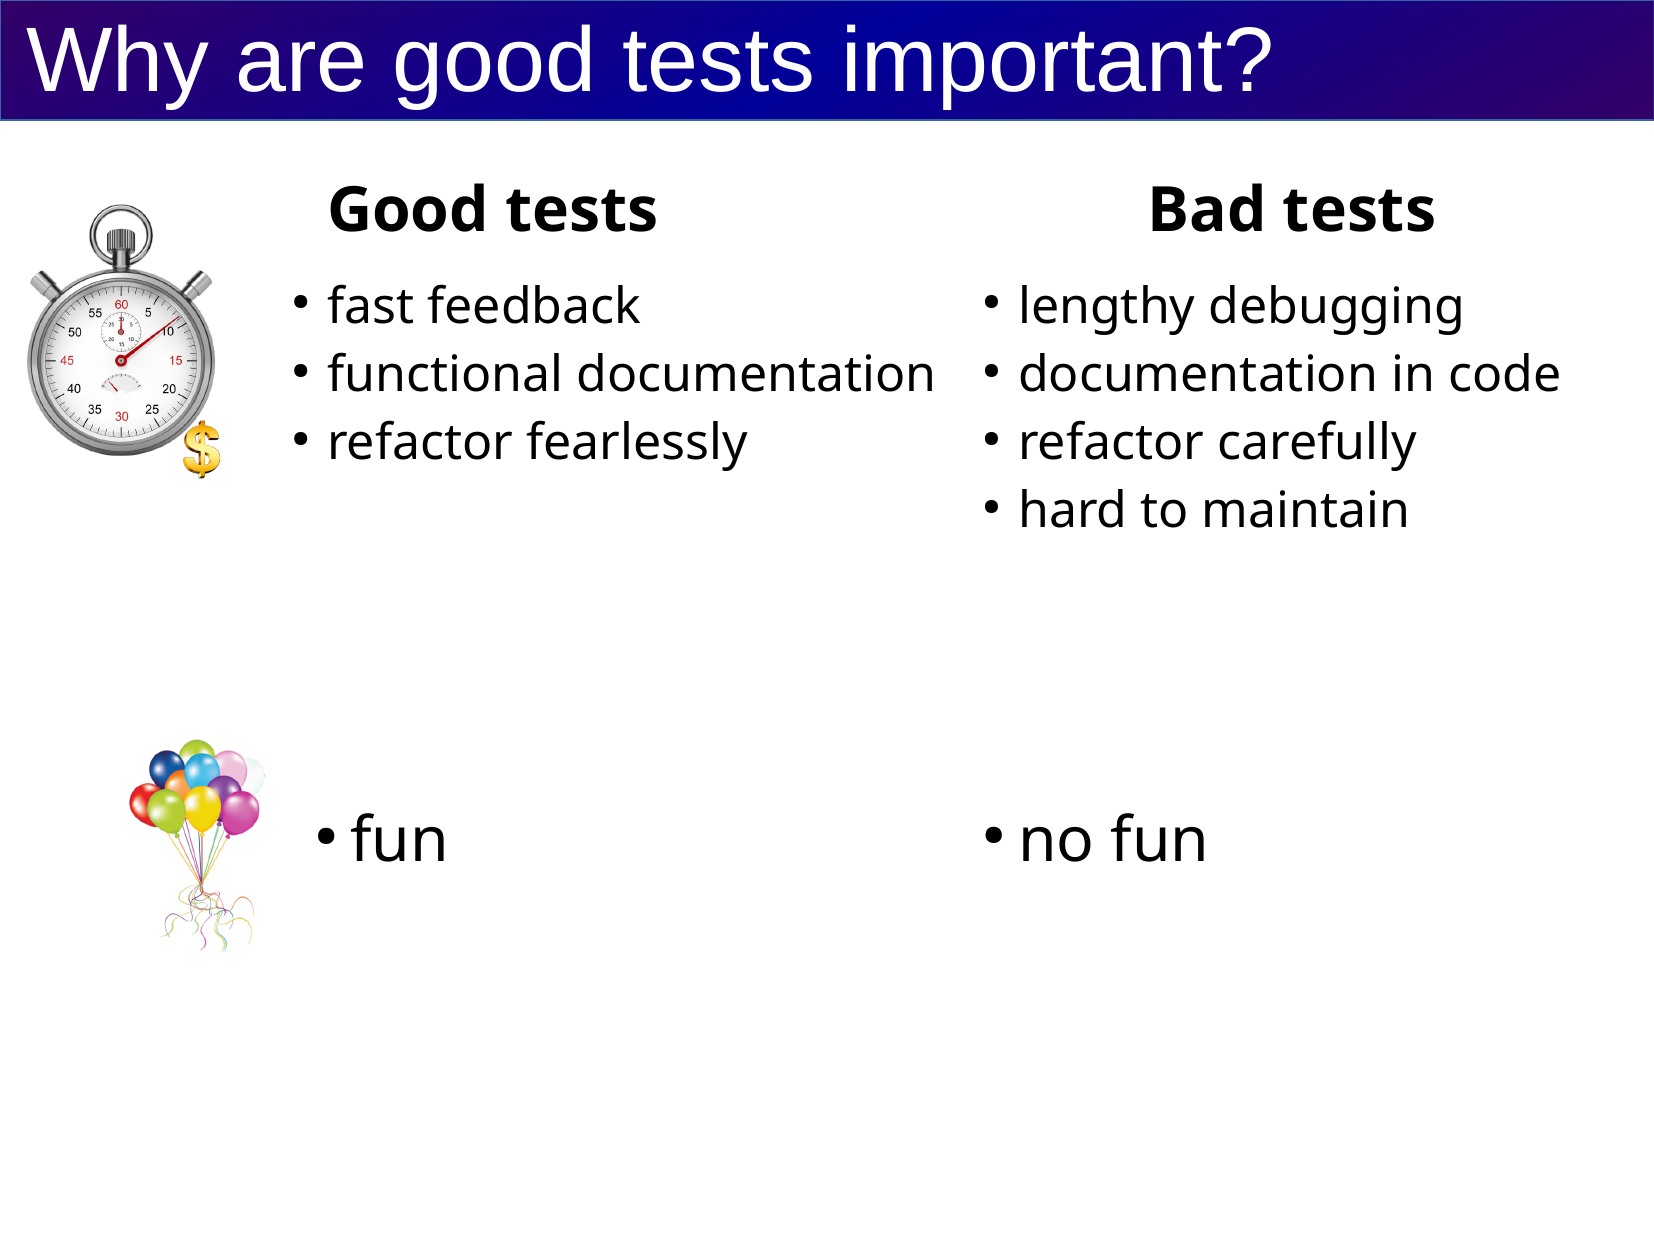

# Why are good tests important?
Bad tests
Good tests
fast feedback
functional documentation
refactor fearlessly
lengthy debugging
documentation in code
refactor carefully
hard to maintain
no fun
fun